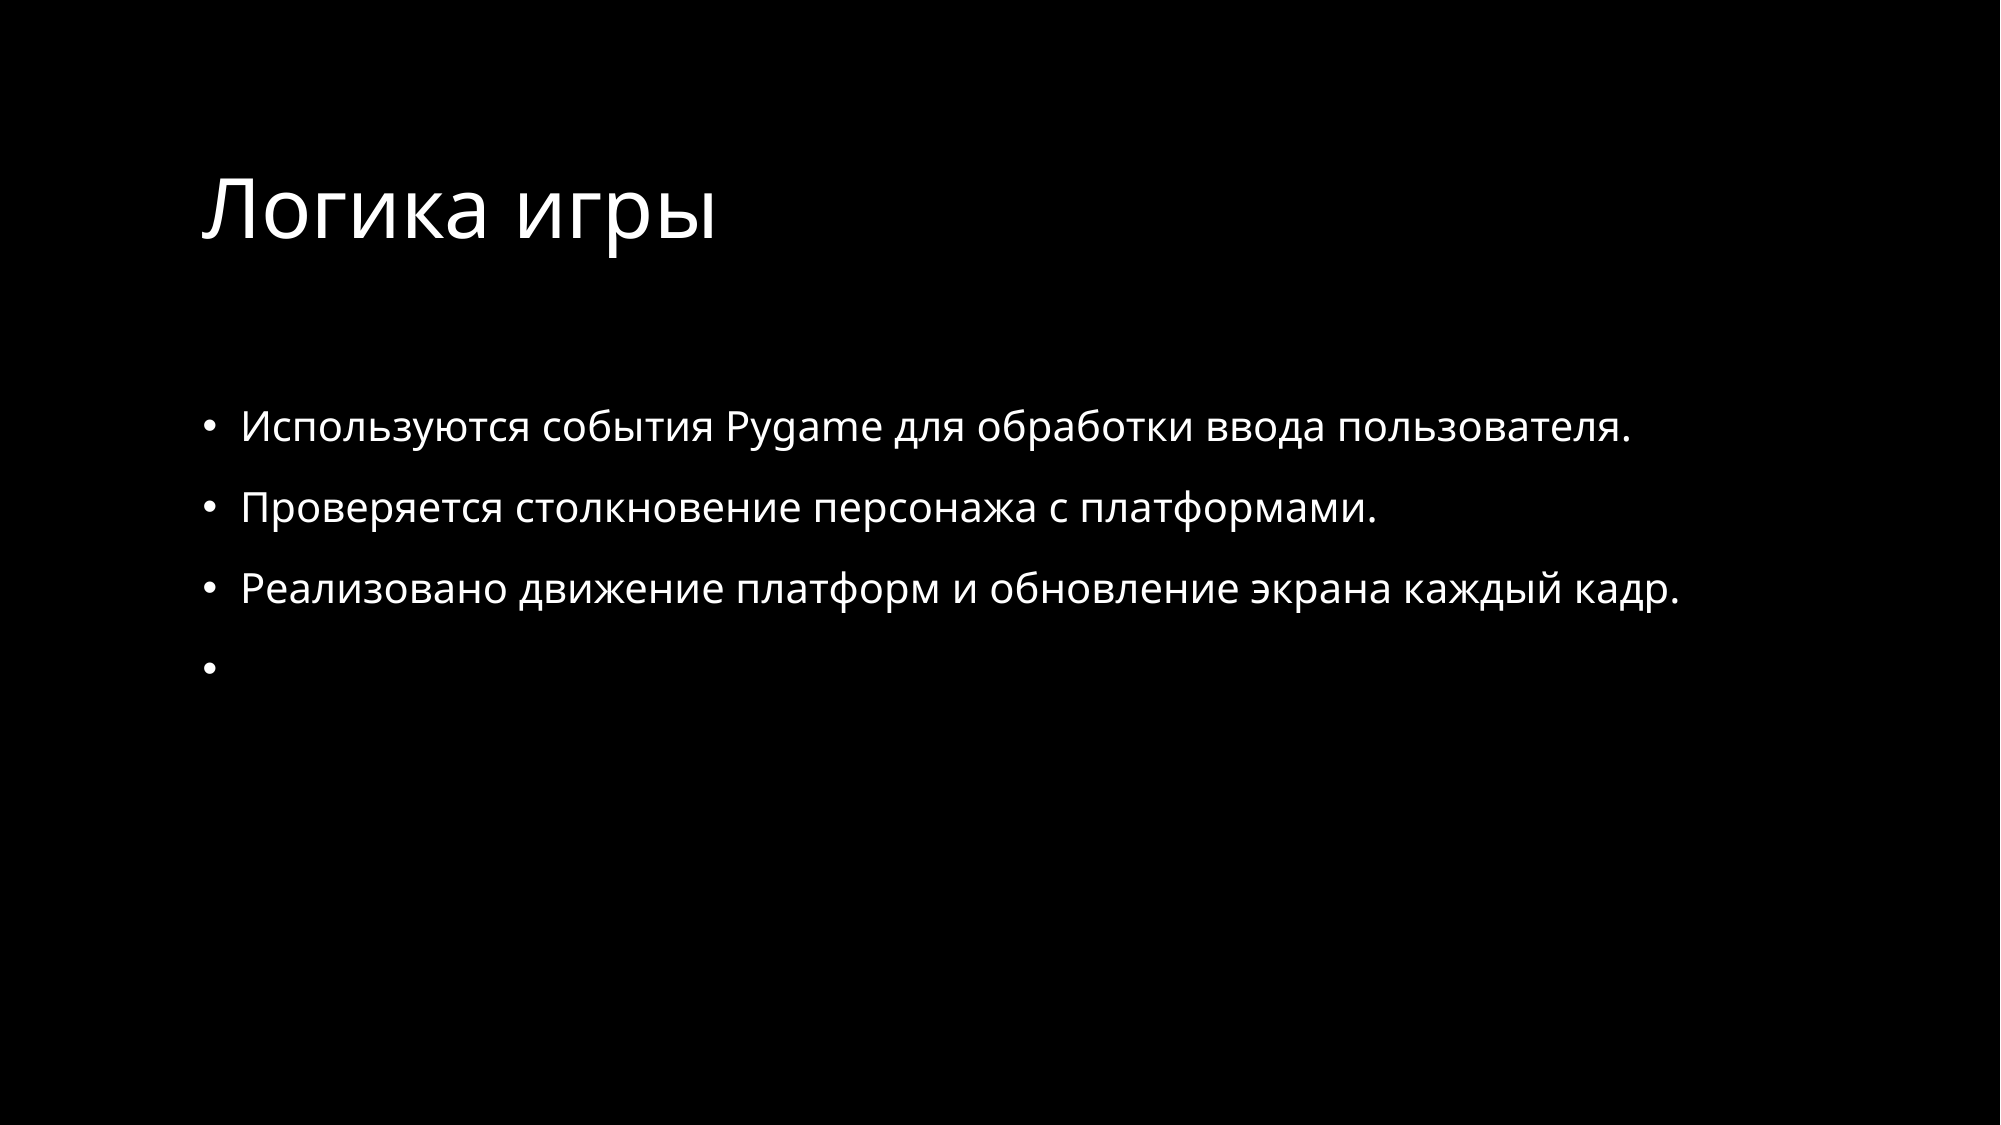

# Логика игры
Используются события Pygame для обработки ввода пользователя.
Проверяется столкновение персонажа с платформами.
Реализовано движение платформ и обновление экрана каждый кадр.